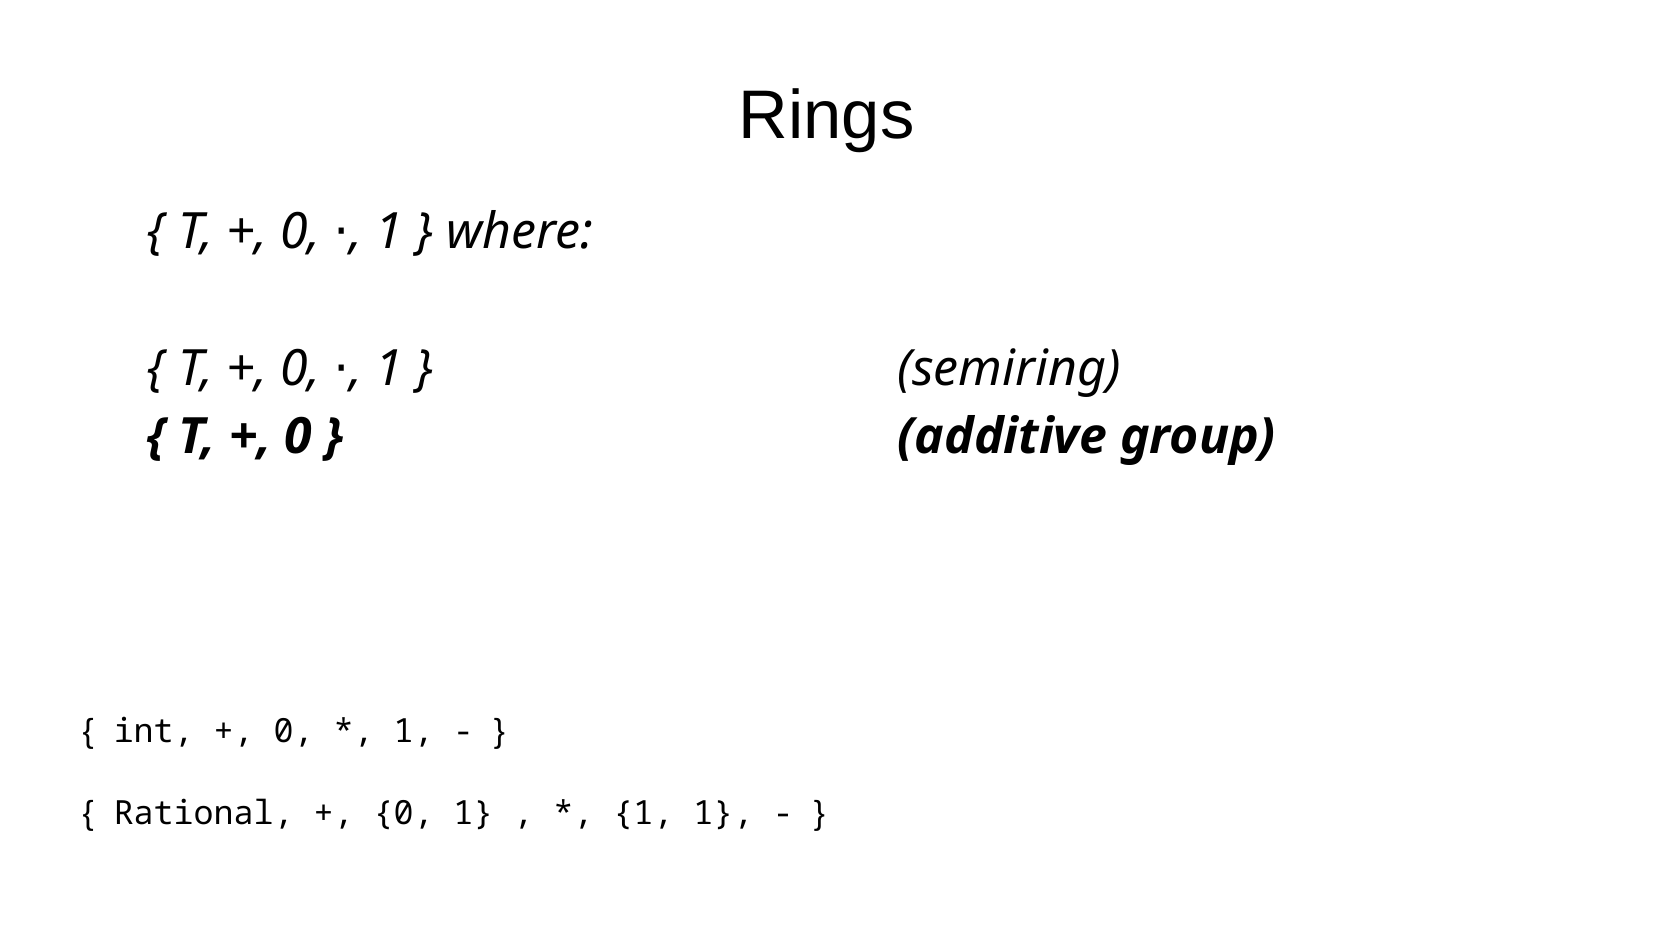

Rings
# { T, +, 0, ⋅, 1 } where: { T, +, 0, ⋅, 1 }							(semiring) { T, +, 0 }								(additive group)
{ int, +, 0, *, 1, - }
{ Rational, +, {0, 1} , *, {1, 1}, - }